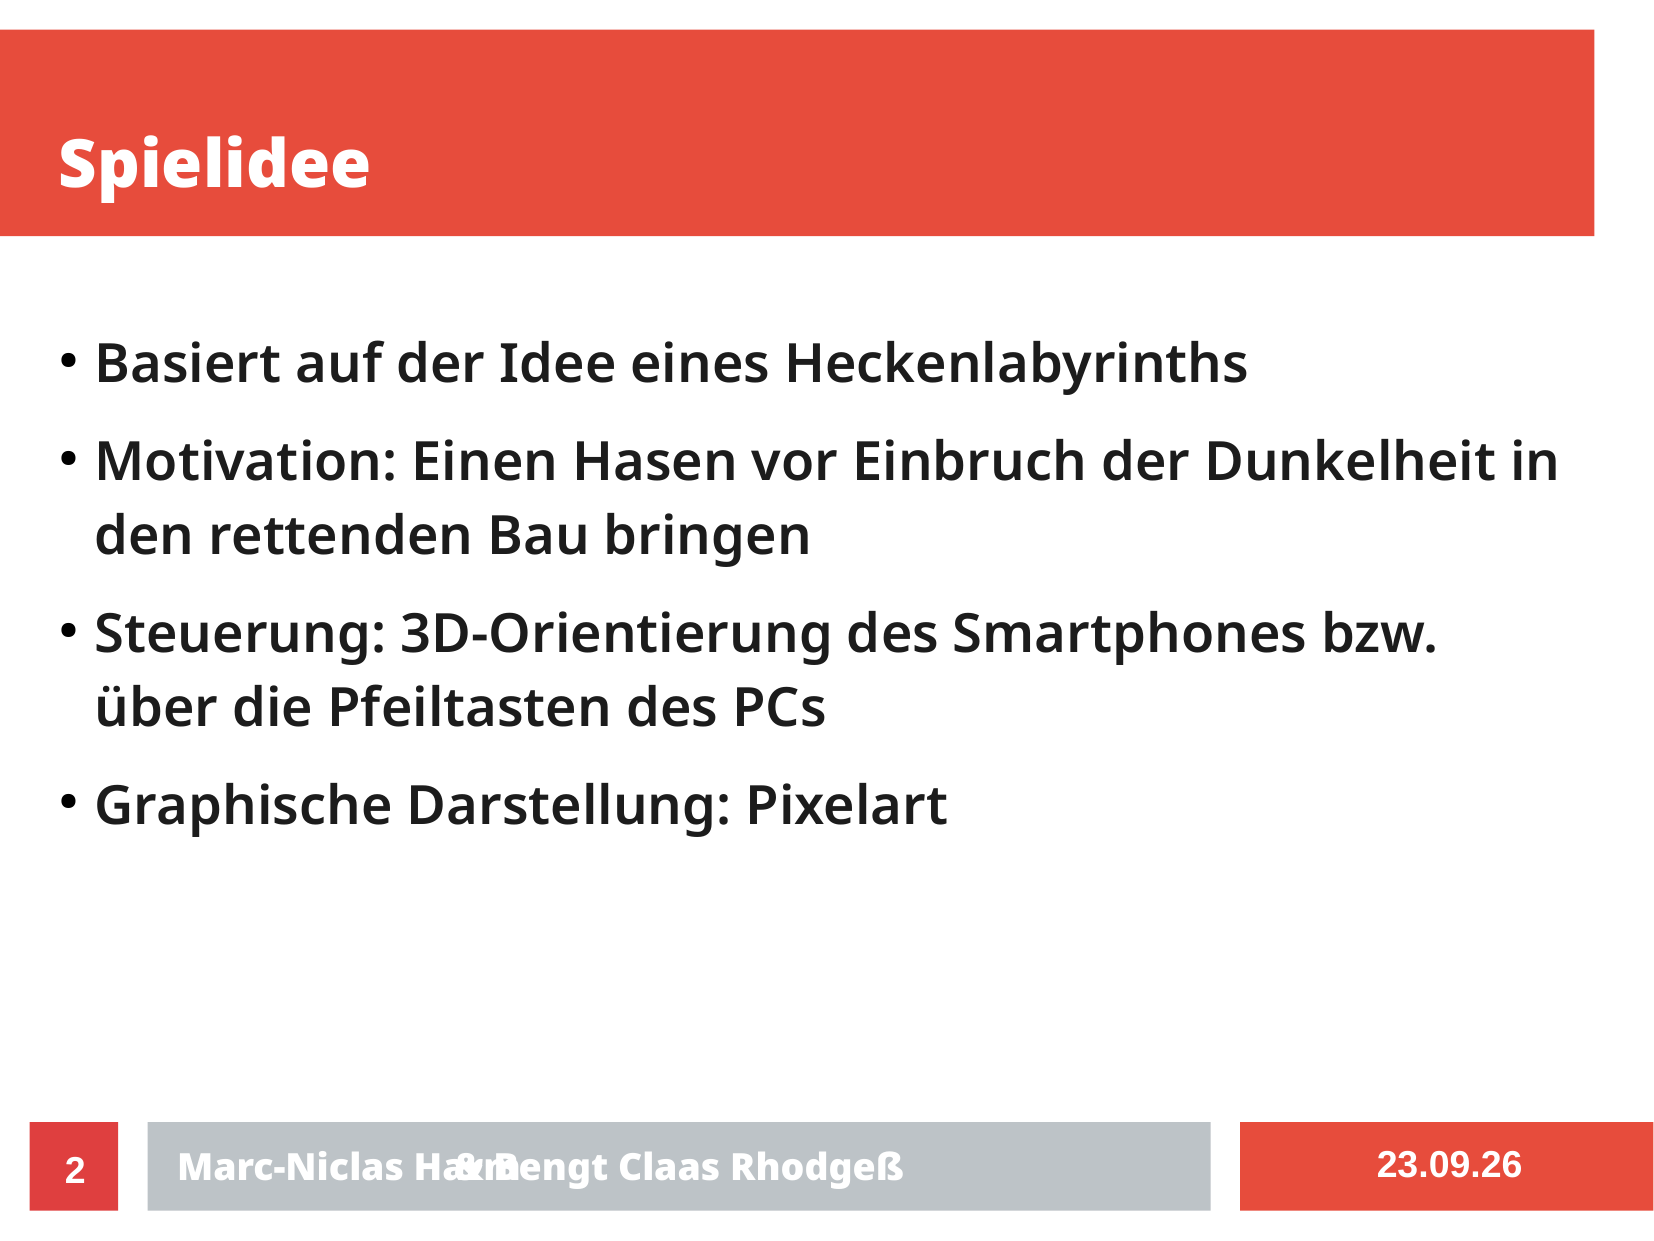

# Spielidee
Basiert auf der Idee eines Heckenlabyrinths
Motivation: Einen Hasen vor Einbruch der Dunkelheit in den rettenden Bau bringen
Steuerung: 3D-Orientierung des Smartphones bzw. über die Pfeiltasten des PCs
Graphische Darstellung: Pixelart